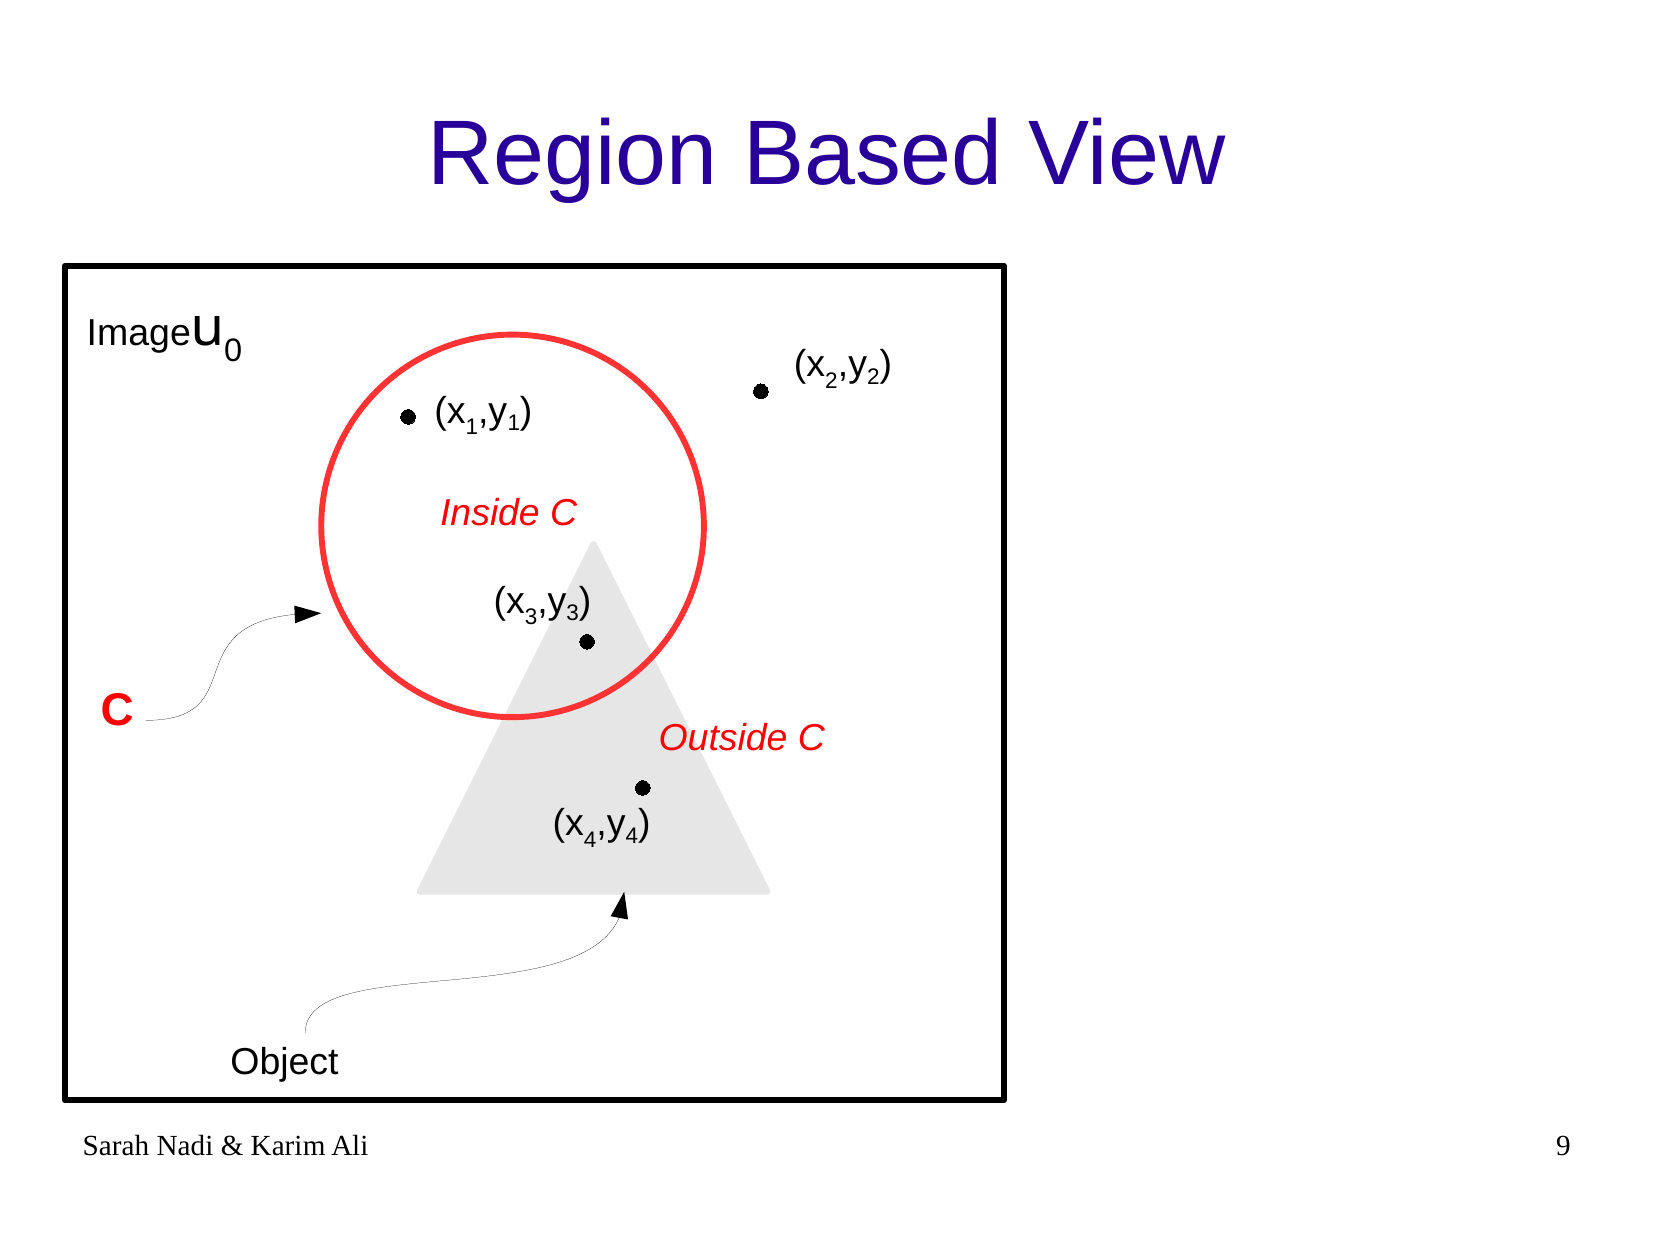

# Region Based View
Imageu0
(x2,y2)
(x1,y1)
Inside C
(x3,y3)
(x4,y4)
C
Outside C
Object
Sarah Nadi & Karim Ali
9